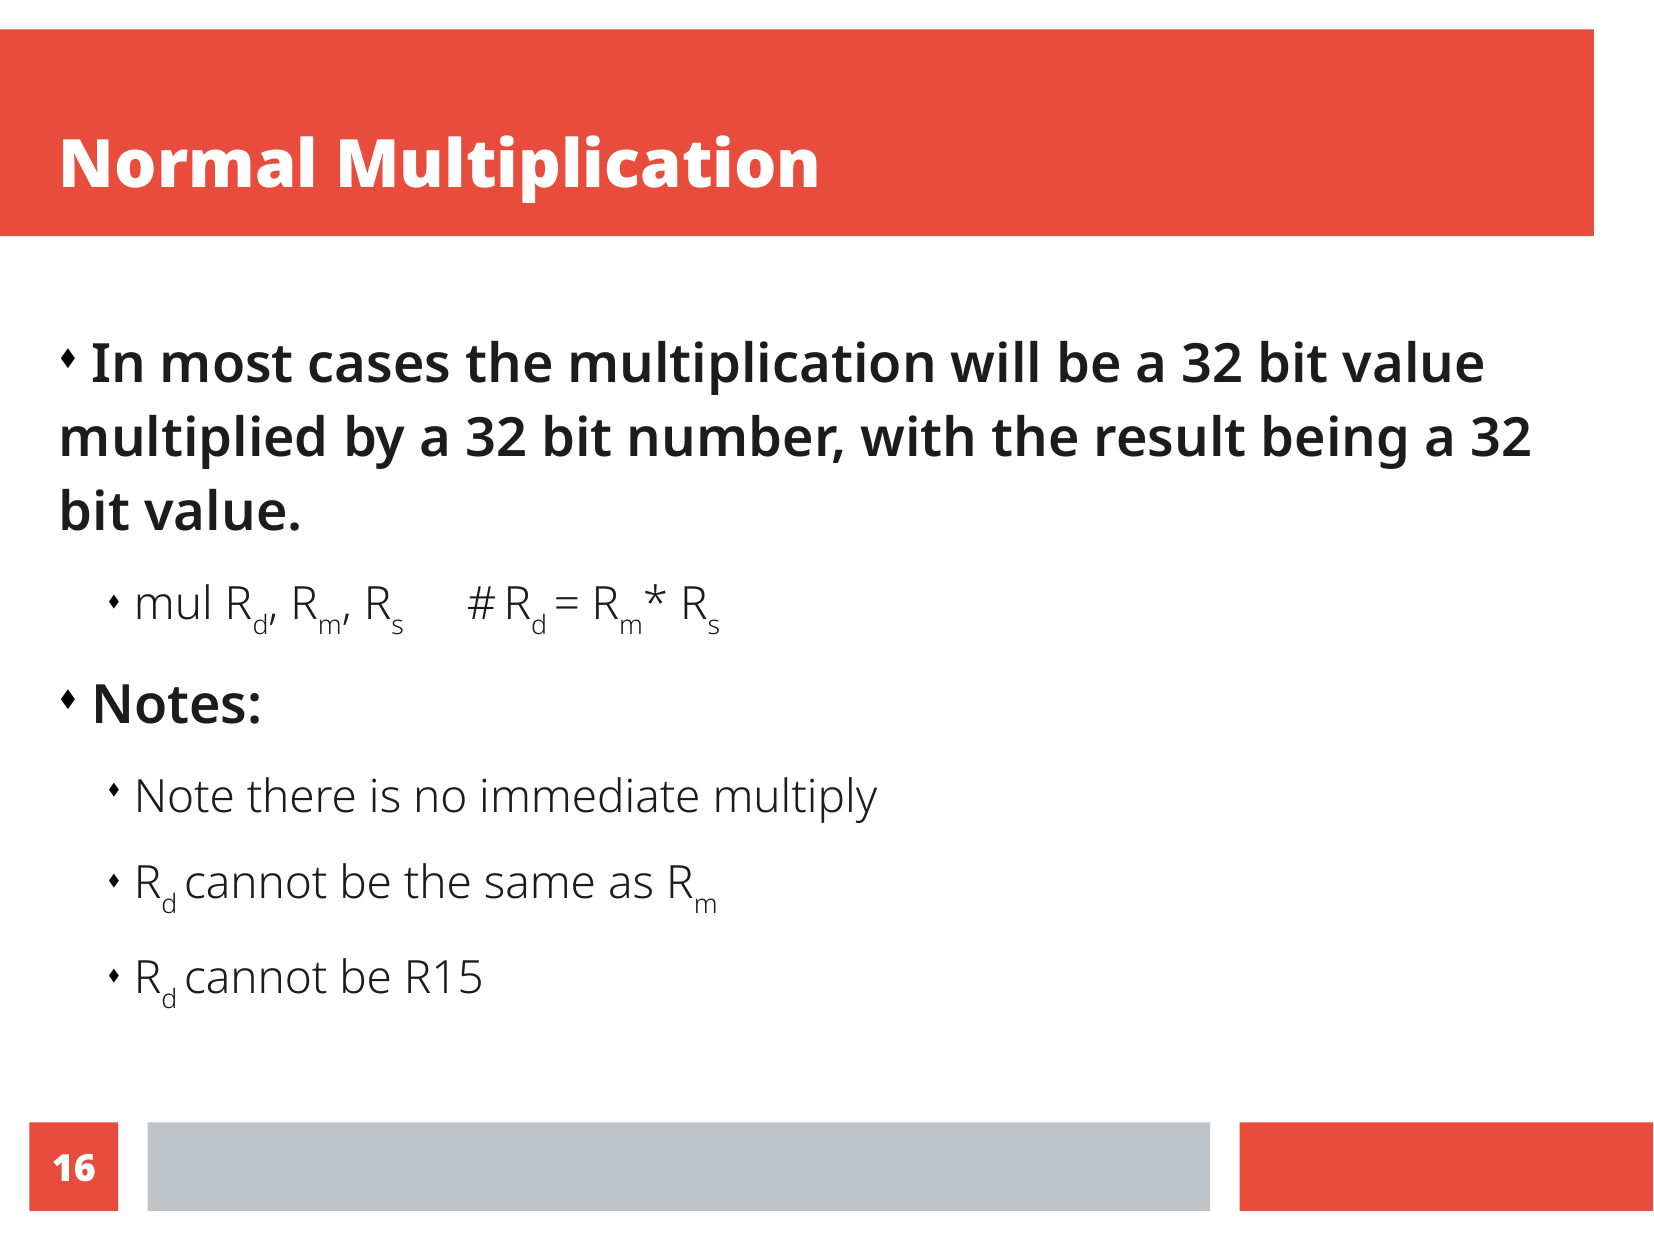

# Normal Multiplication
 In most cases the multiplication will be a 32 bit value multiplied by a 32 bit number, with the result being a 32 bit value.
 mul Rd, Rm, Rs # Rd = Rm* Rs
 Notes:
 Note there is no immediate multiply
 Rd cannot be the same as Rm
 Rd cannot be R15
16